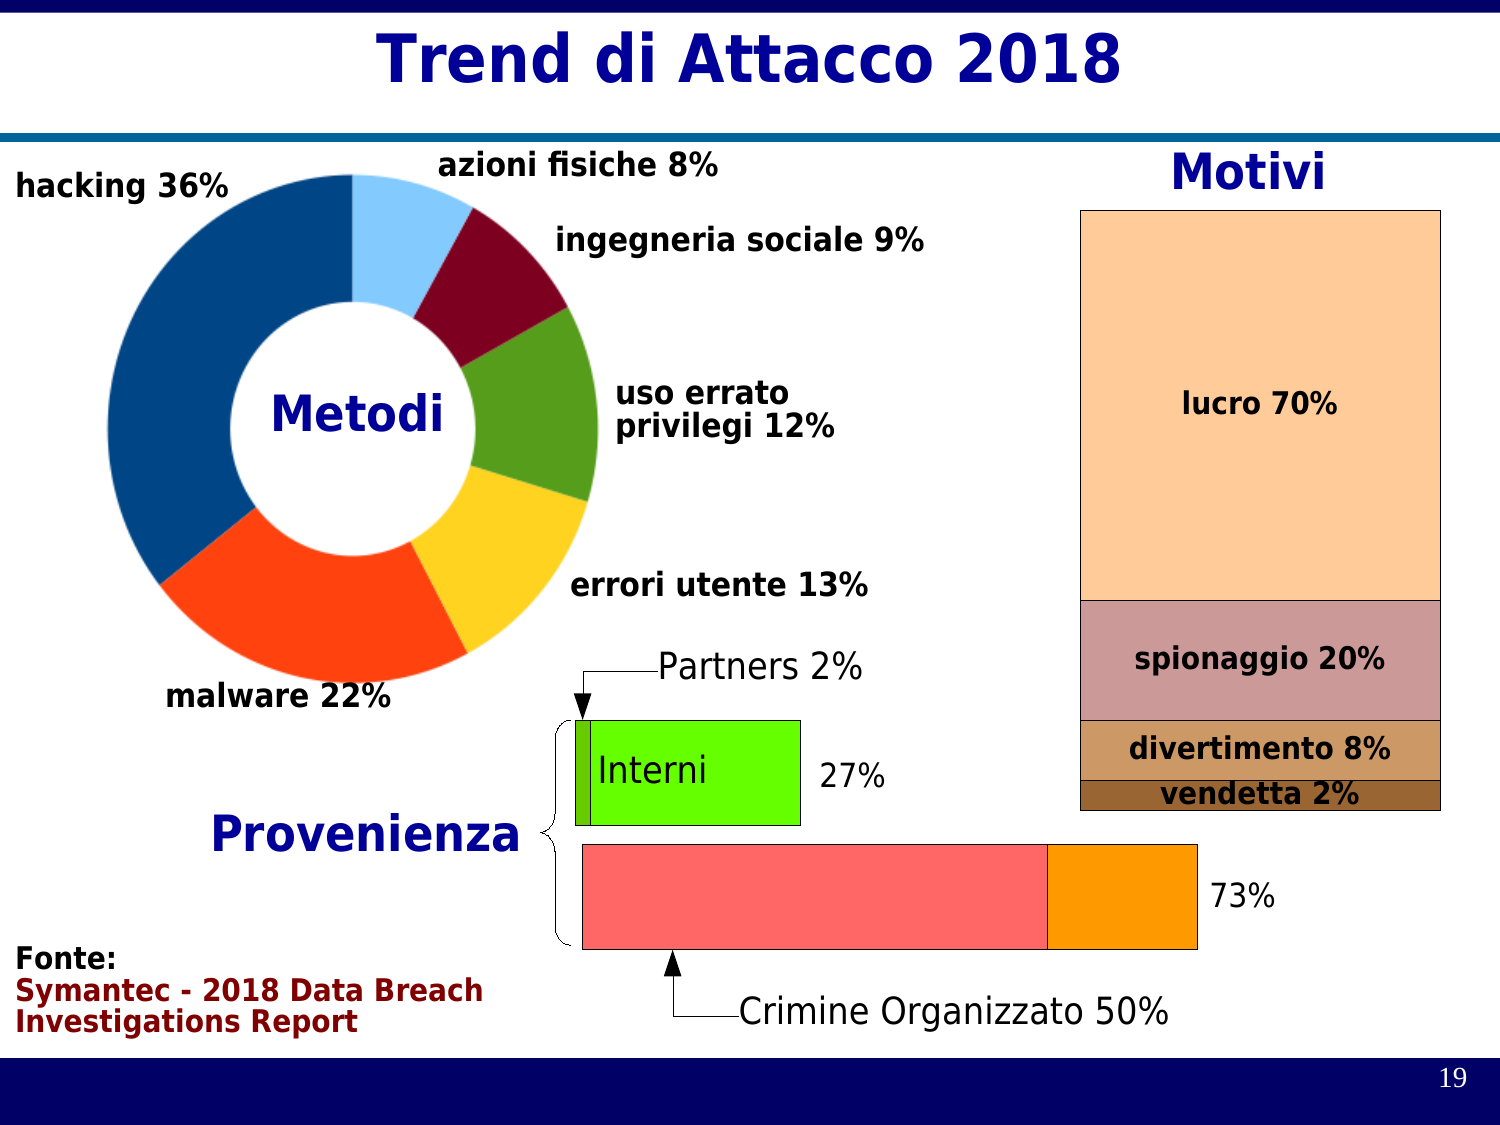

# Trend di Attacco 2018
azioni fisiche 8%
Motivi
hacking 36%
lucro 70%
ingegneria sociale 9%
uso errato
privilegi 12%
Metodi
errori utente 13%
spionaggio 20%
Partners 2%
malware 22%
Interni
divertimento 8%
27%
vendetta 2%
Provenienza
Esterni
73%
Fonte:
Symantec - 2018 Data Breach
Investigations Report
Crimine Organizzato 50%